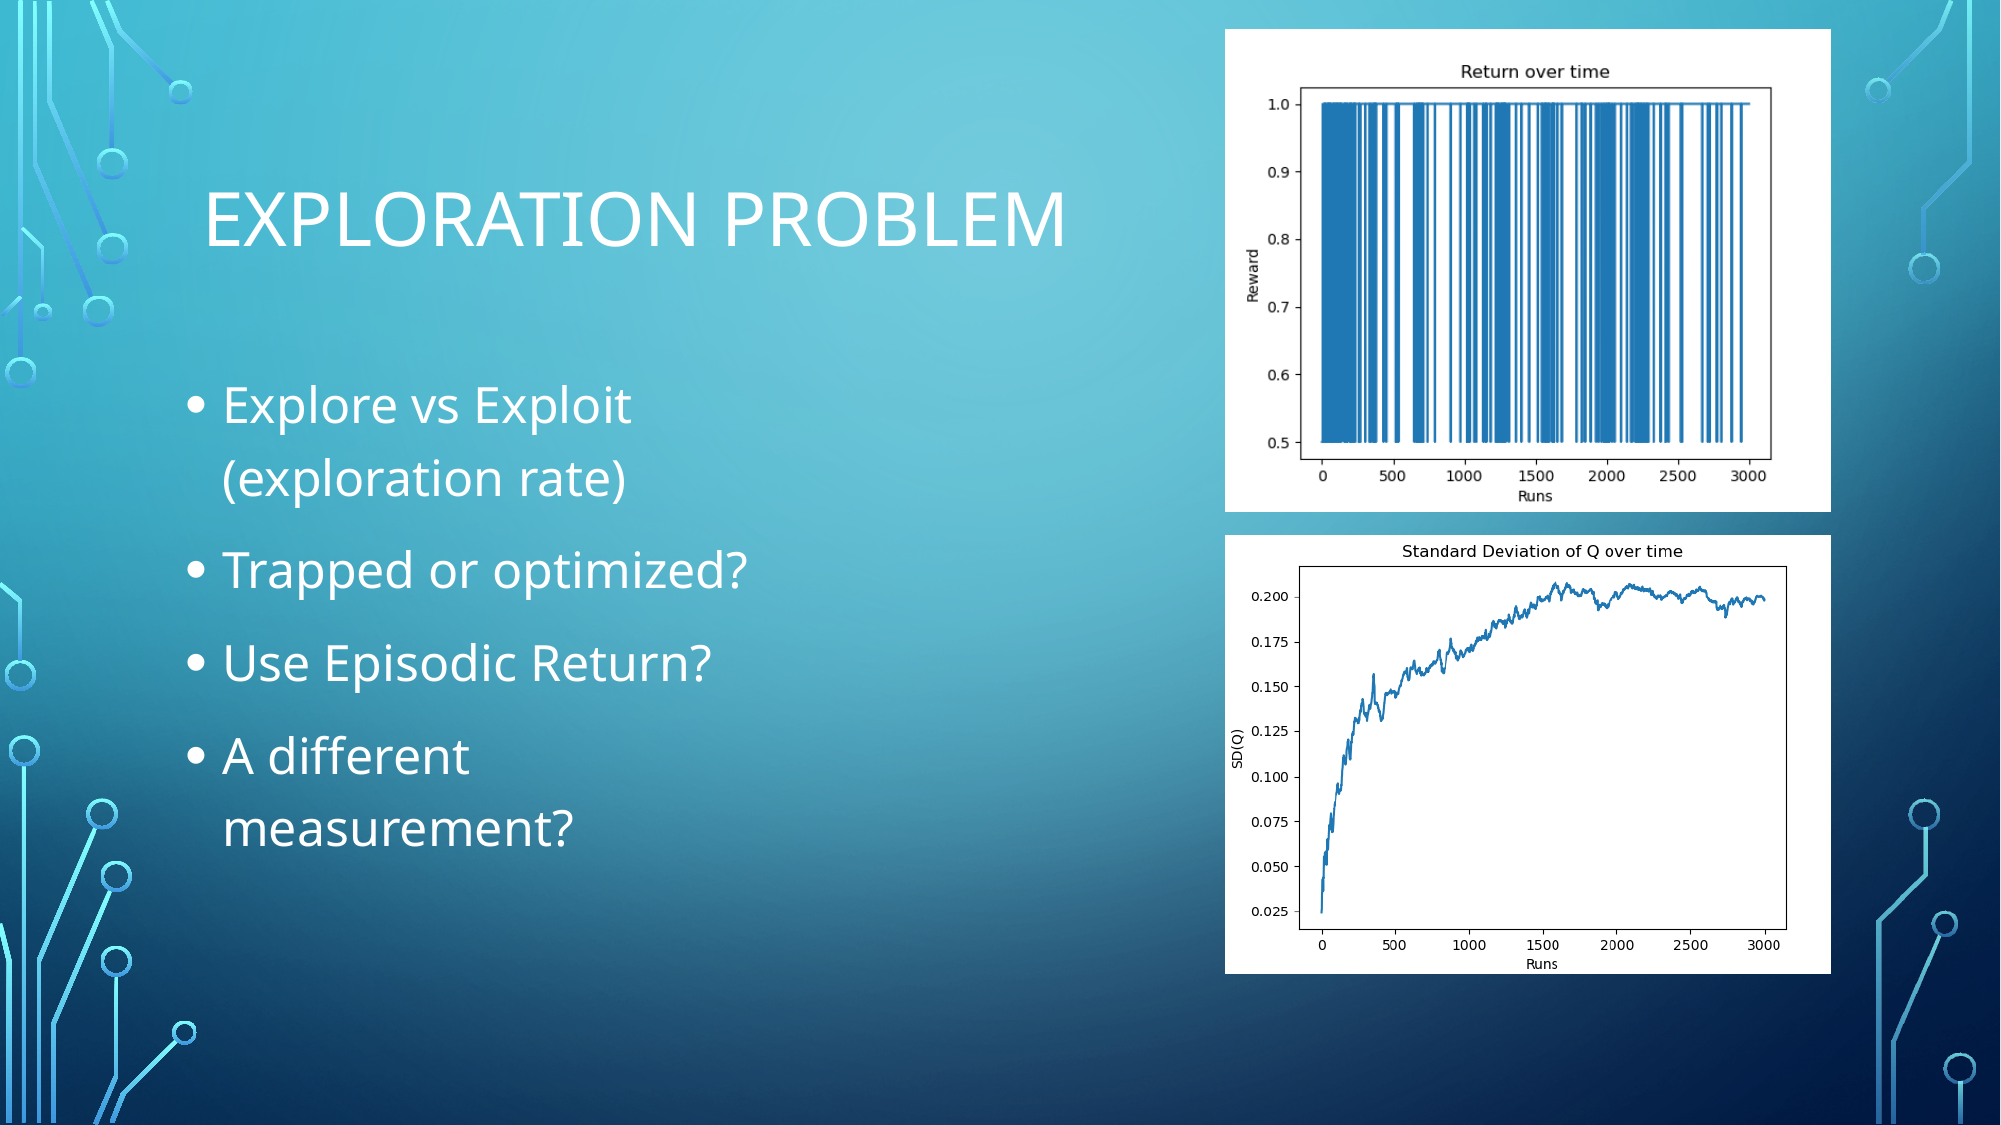

# Exploration Problem
Explore vs Exploit (exploration rate)
Trapped or optimized?
Use Episodic Return?
A different measurement?